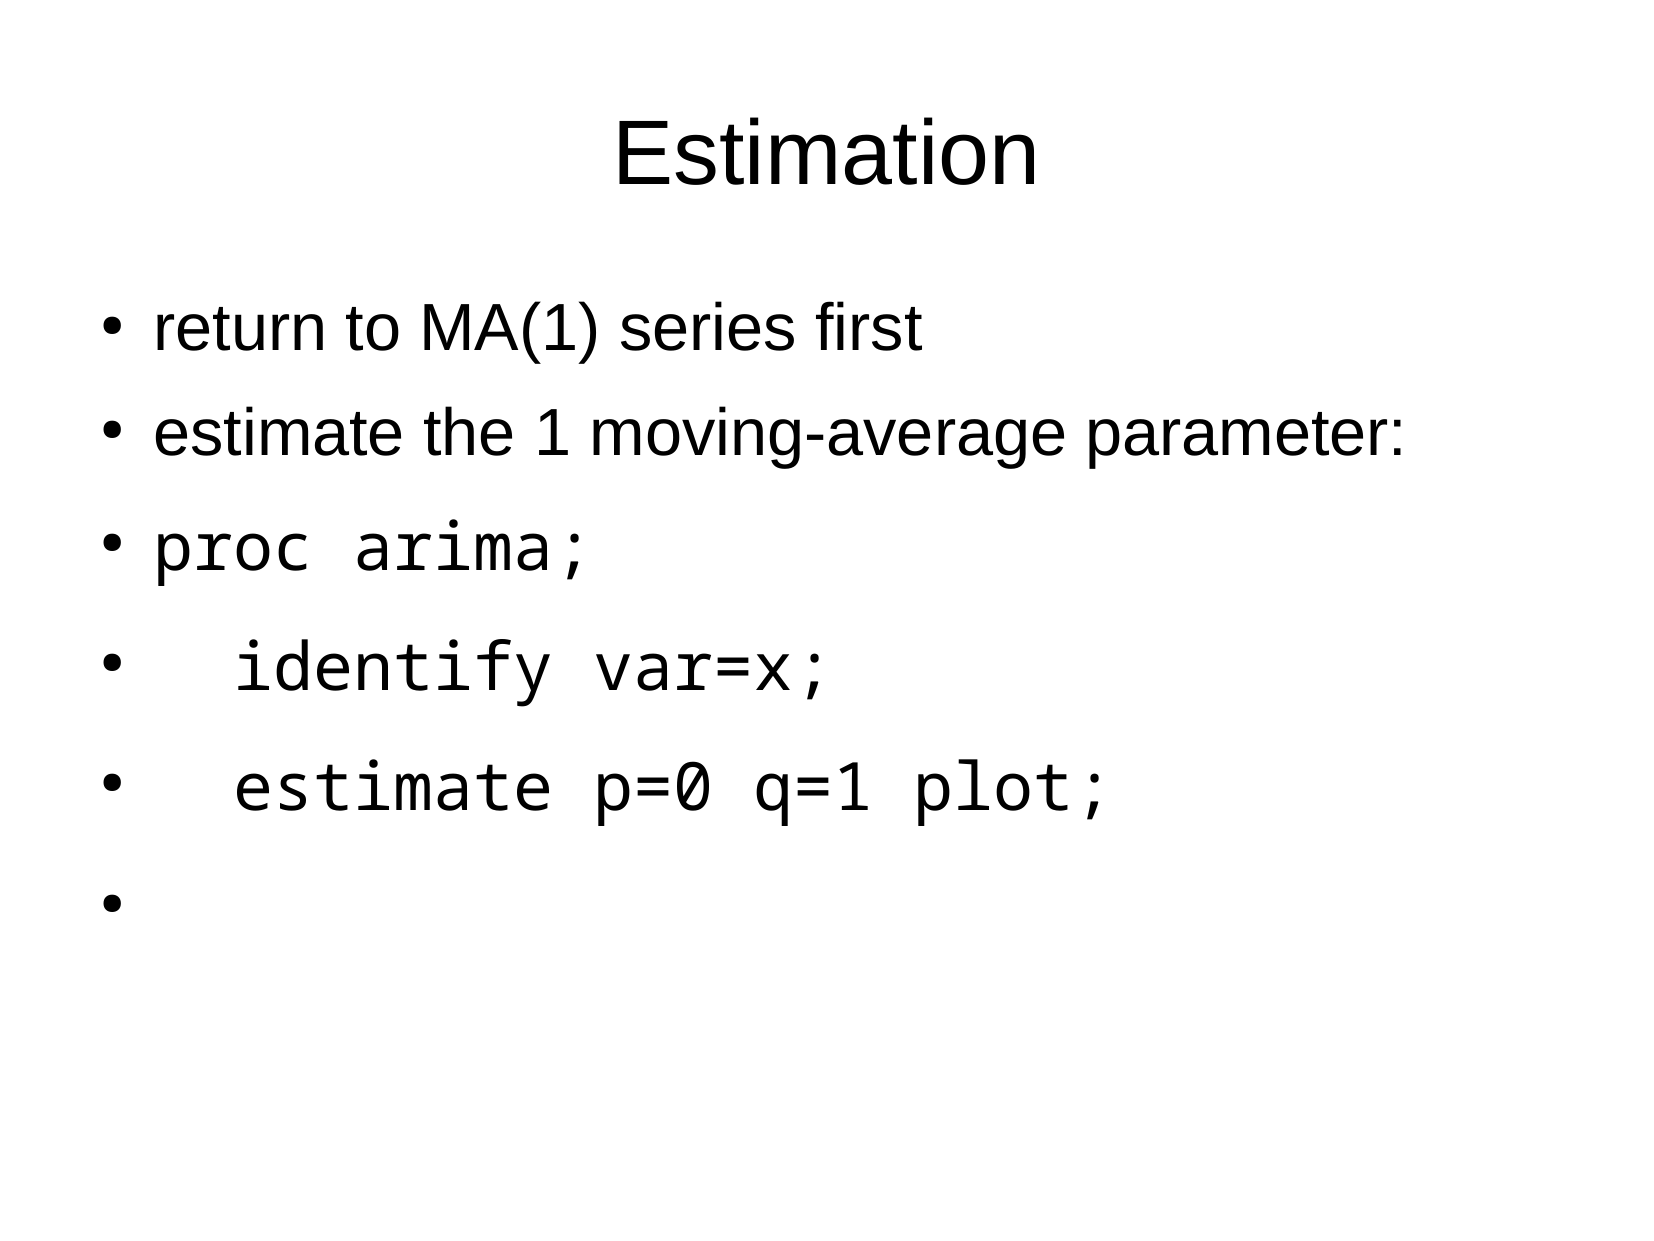

# Estimation
return to MA(1) series first
estimate the 1 moving-average parameter:
proc arima;
 identify var=x;
 estimate p=0 q=1 plot;